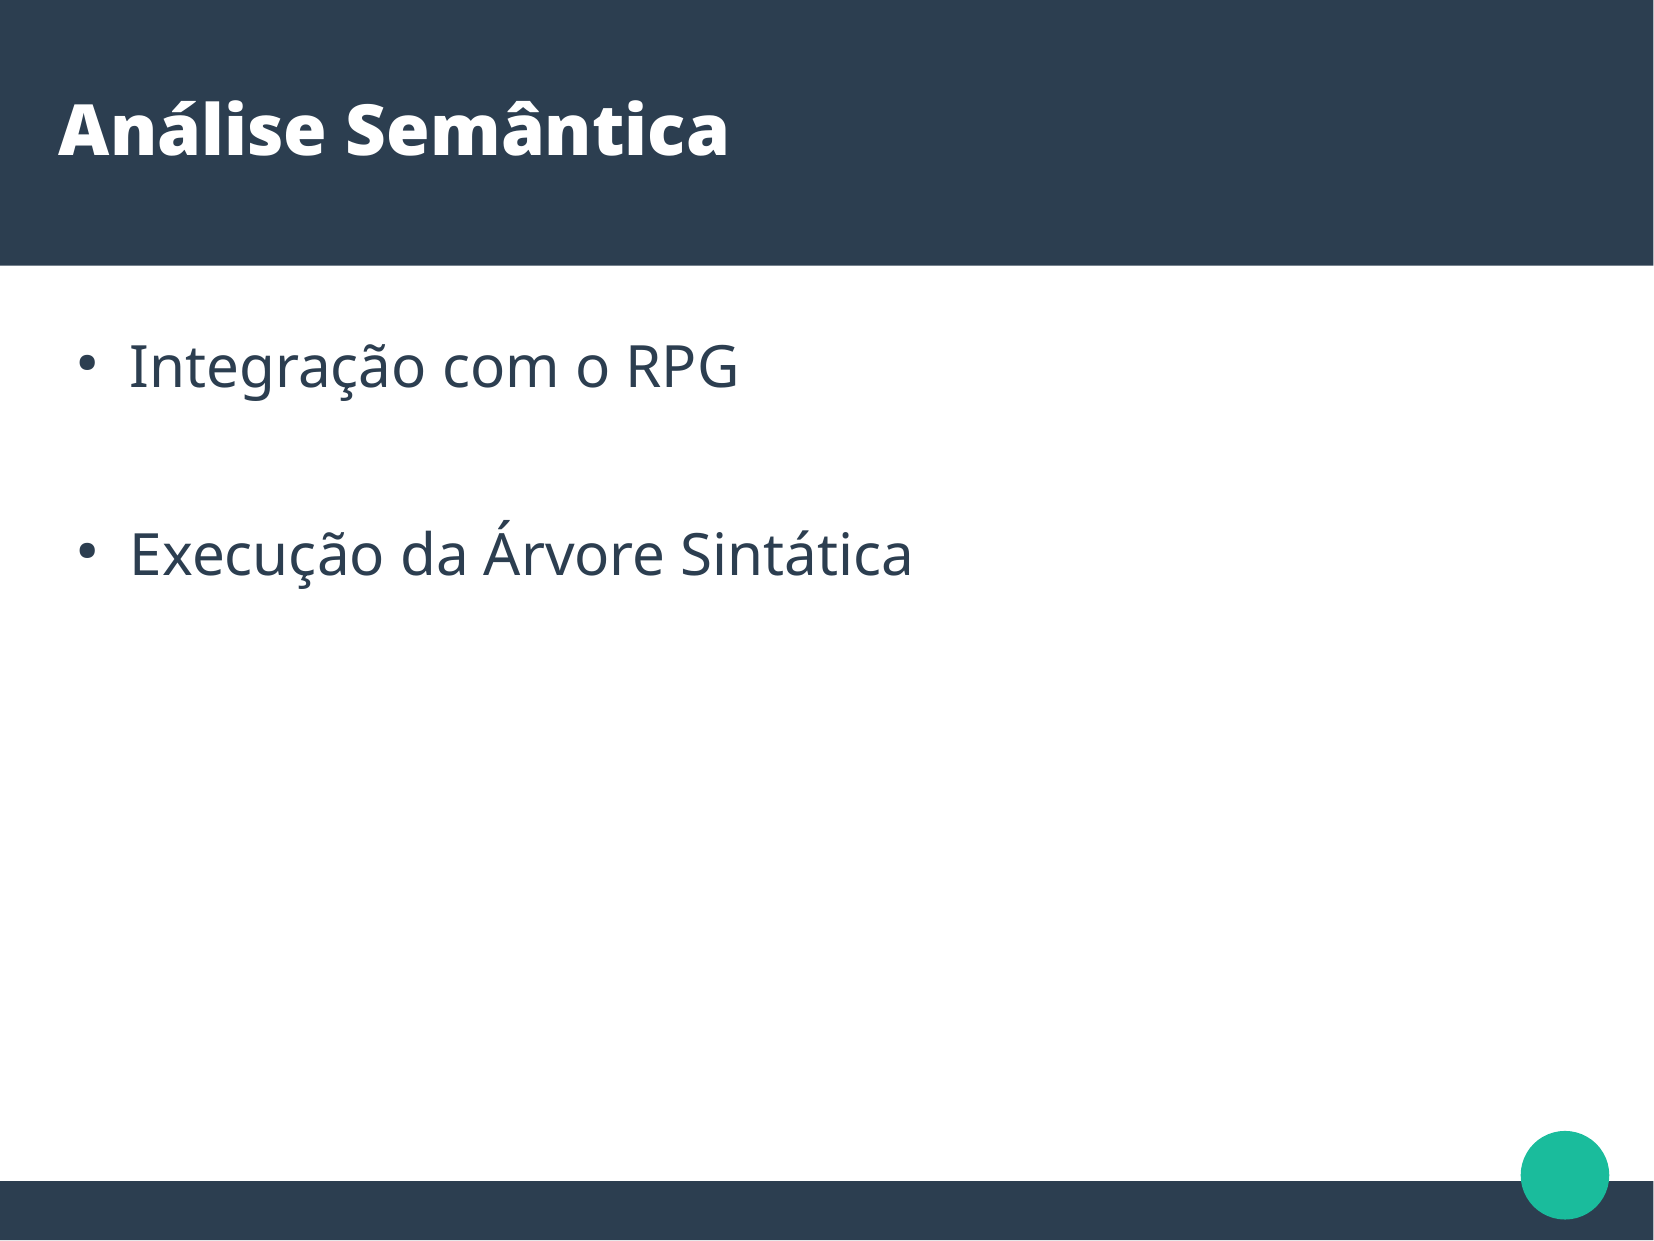

# Análise Semântica
Integração com o RPG
Execução da Árvore Sintática